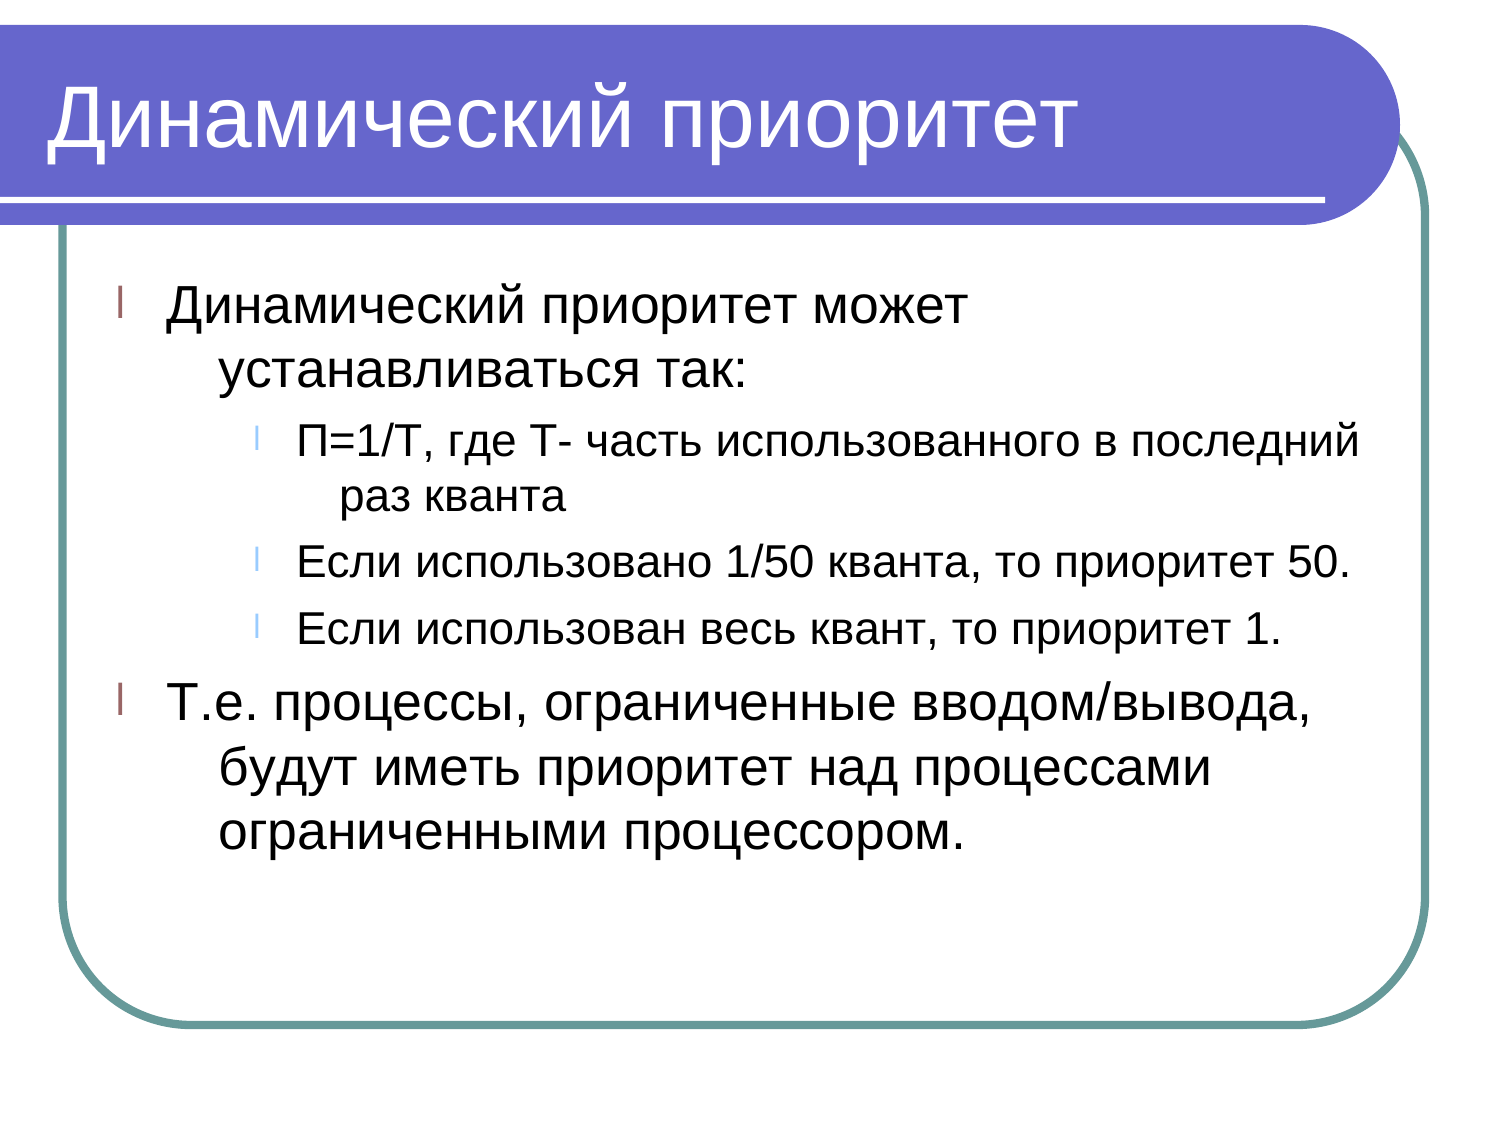

# Динамический приоритет
Динамический приоритет может устанавливаться так:
П=1/Т, где Т- часть использованного в последний раз кванта
Если использовано 1/50 кванта, то приоритет 50.
Если использован весь квант, то приоритет 1.
Т.е. процессы, ограниченные вводом/вывода, будут иметь приоритет над процессами ограниченными процессором.